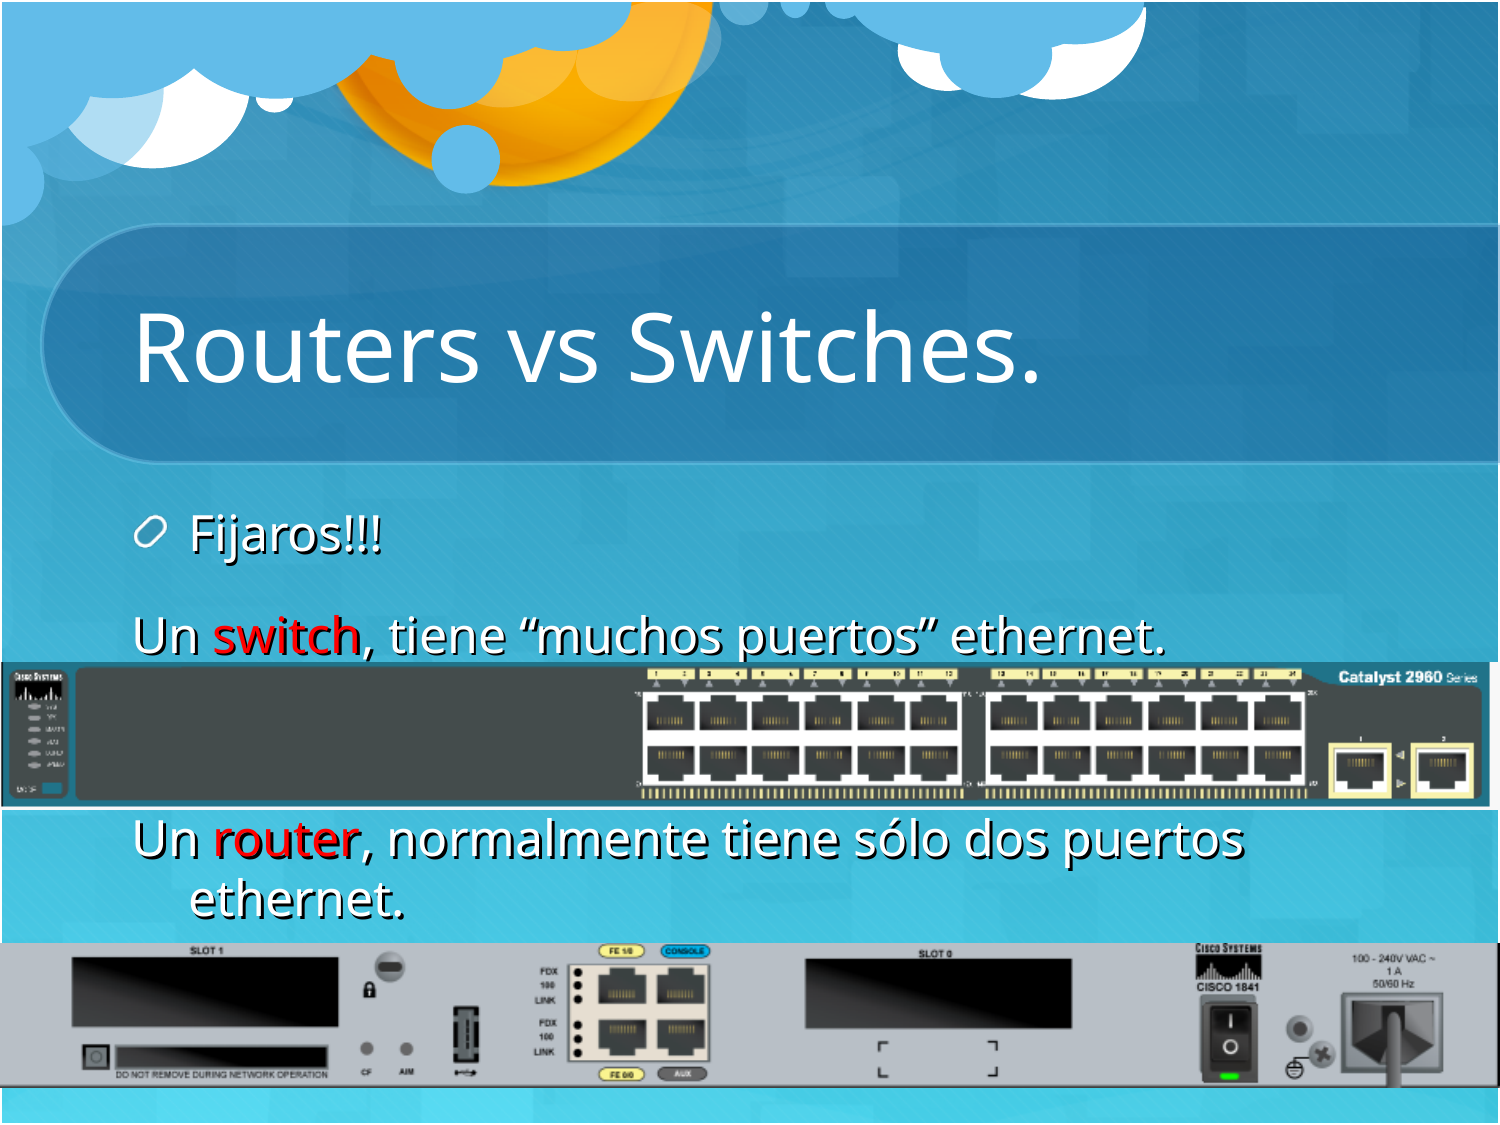

# Routers vs Switches.
Fijaros!!!
Un switch, tiene “muchos puertos” ethernet.
Un router, normalmente tiene sólo dos puertos ethernet.